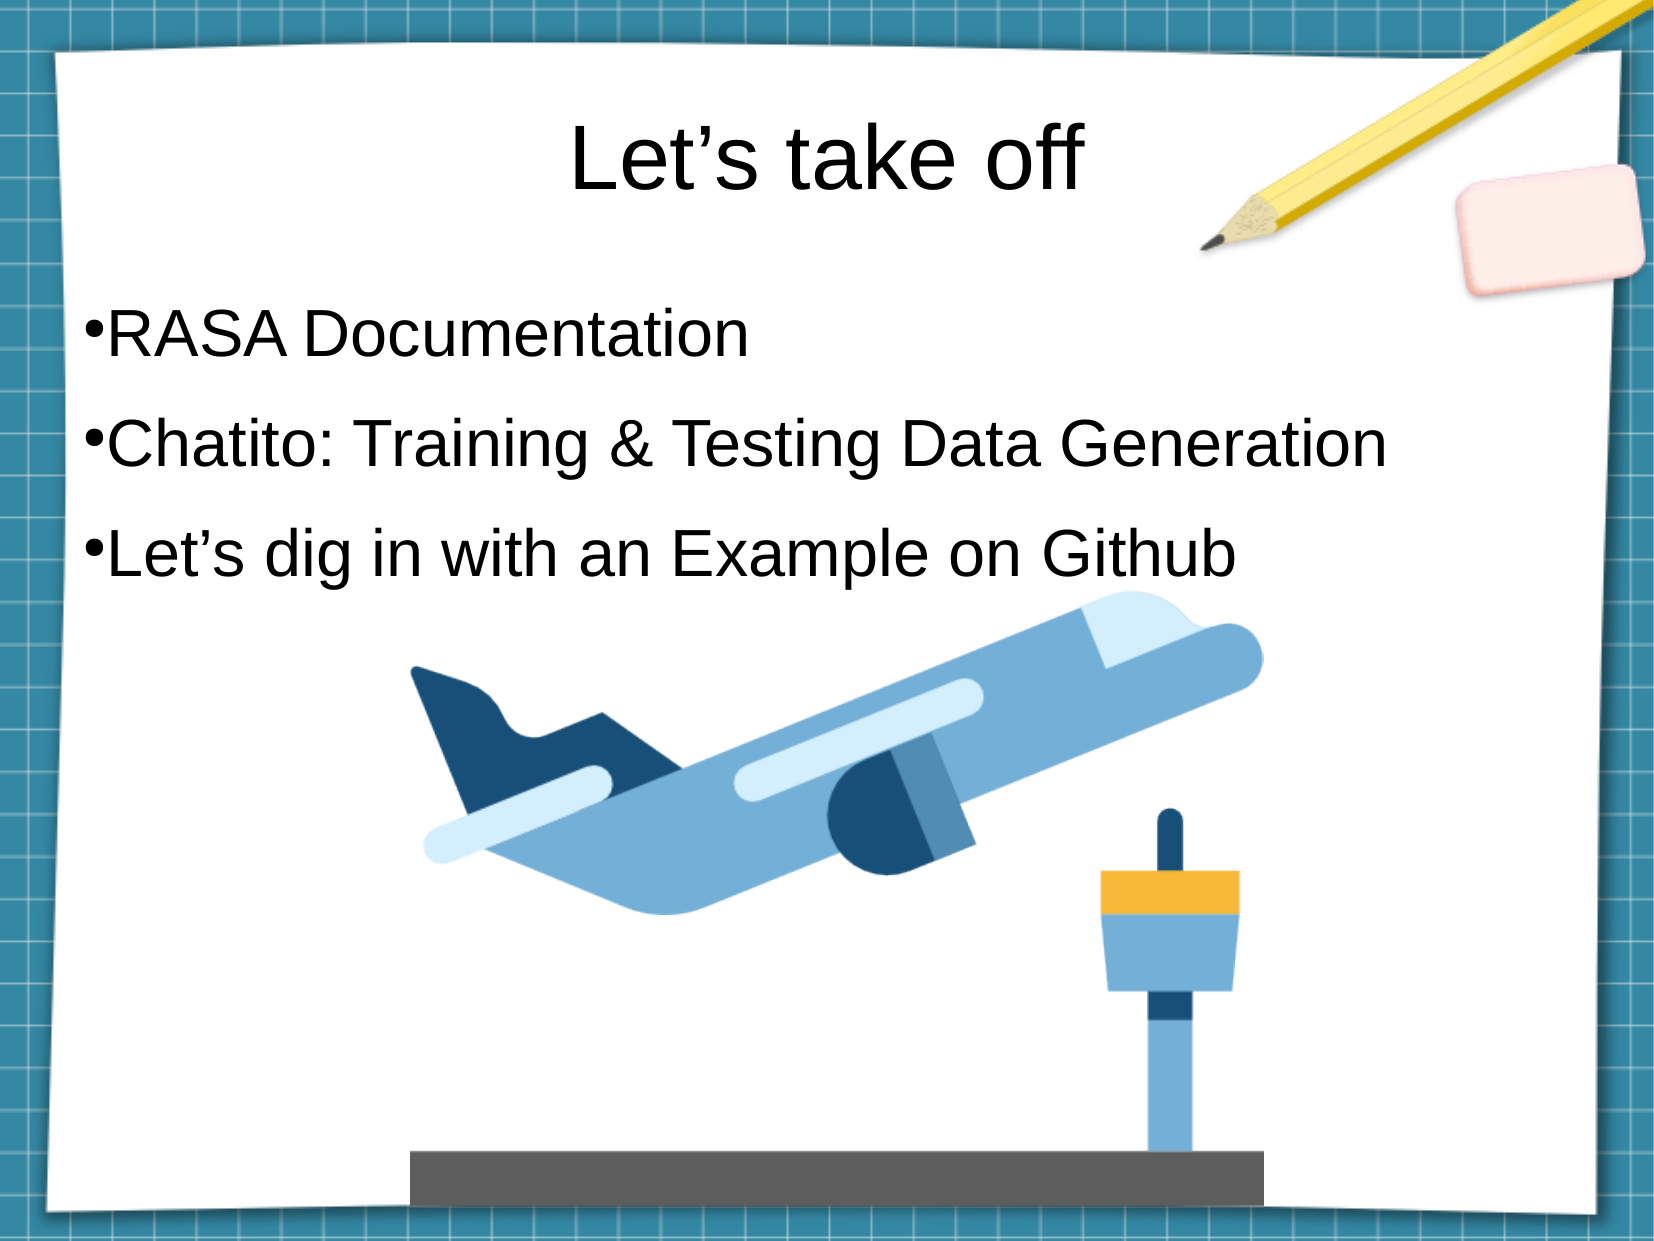

# Let’s take off
RASA Documentation
Chatito: Training & Testing Data Generation
Let’s dig in with an Example on Github